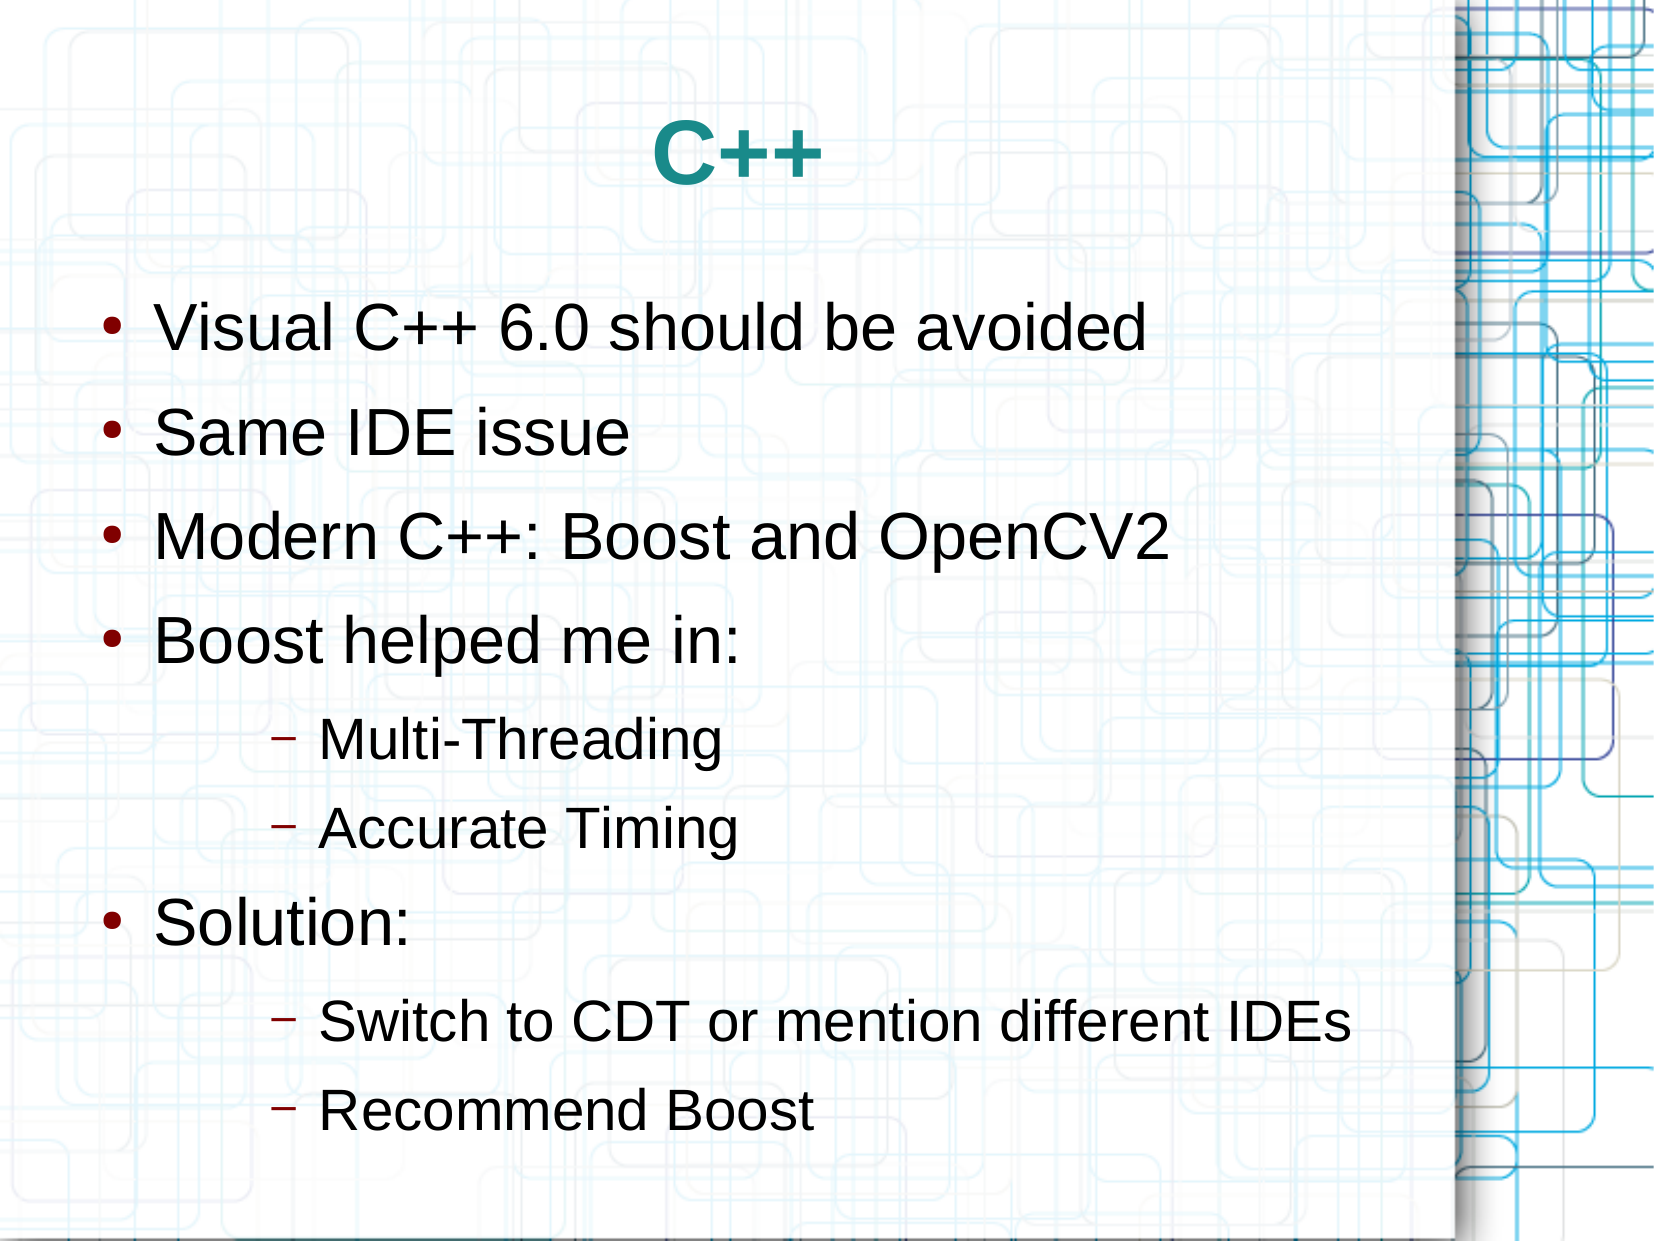

# C++
Visual C++ 6.0 should be avoided
Same IDE issue
Modern C++: Boost and OpenCV2
Boost helped me in:
Multi-Threading
Accurate Timing
Solution:
Switch to CDT or mention different IDEs
Recommend Boost